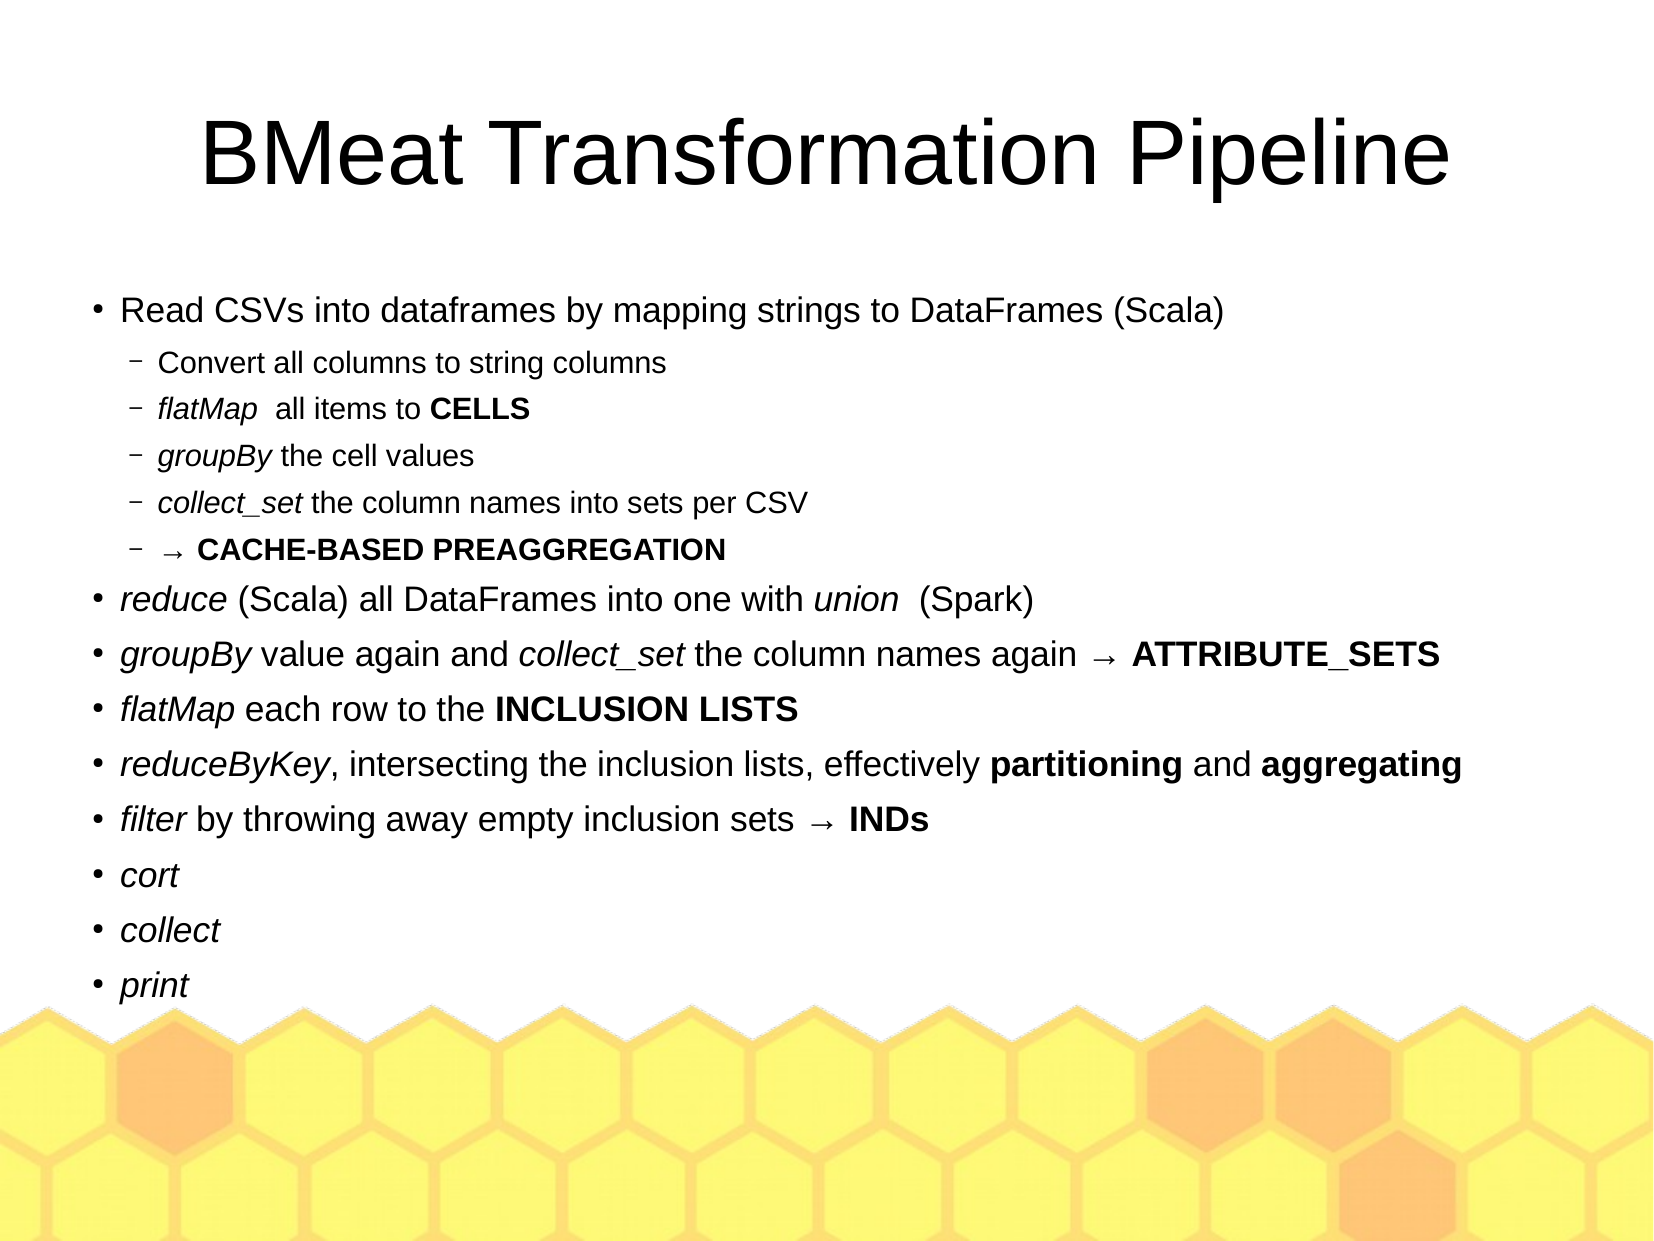

# BMeat Transformation Pipeline
Read CSVs into dataframes by mapping strings to DataFrames (Scala)
Convert all columns to string columns
flatMap all items to CELLS
groupBy the cell values
collect_set the column names into sets per CSV
→ CACHE-BASED PREAGGREGATION
reduce (Scala) all DataFrames into one with union (Spark)
groupBy value again and collect_set the column names again → ATTRIBUTE_SETS
flatMap each row to the INCLUSION LISTS
reduceByKey, intersecting the inclusion lists, effectively partitioning and aggregating
filter by throwing away empty inclusion sets → INDs
cort
collect
print